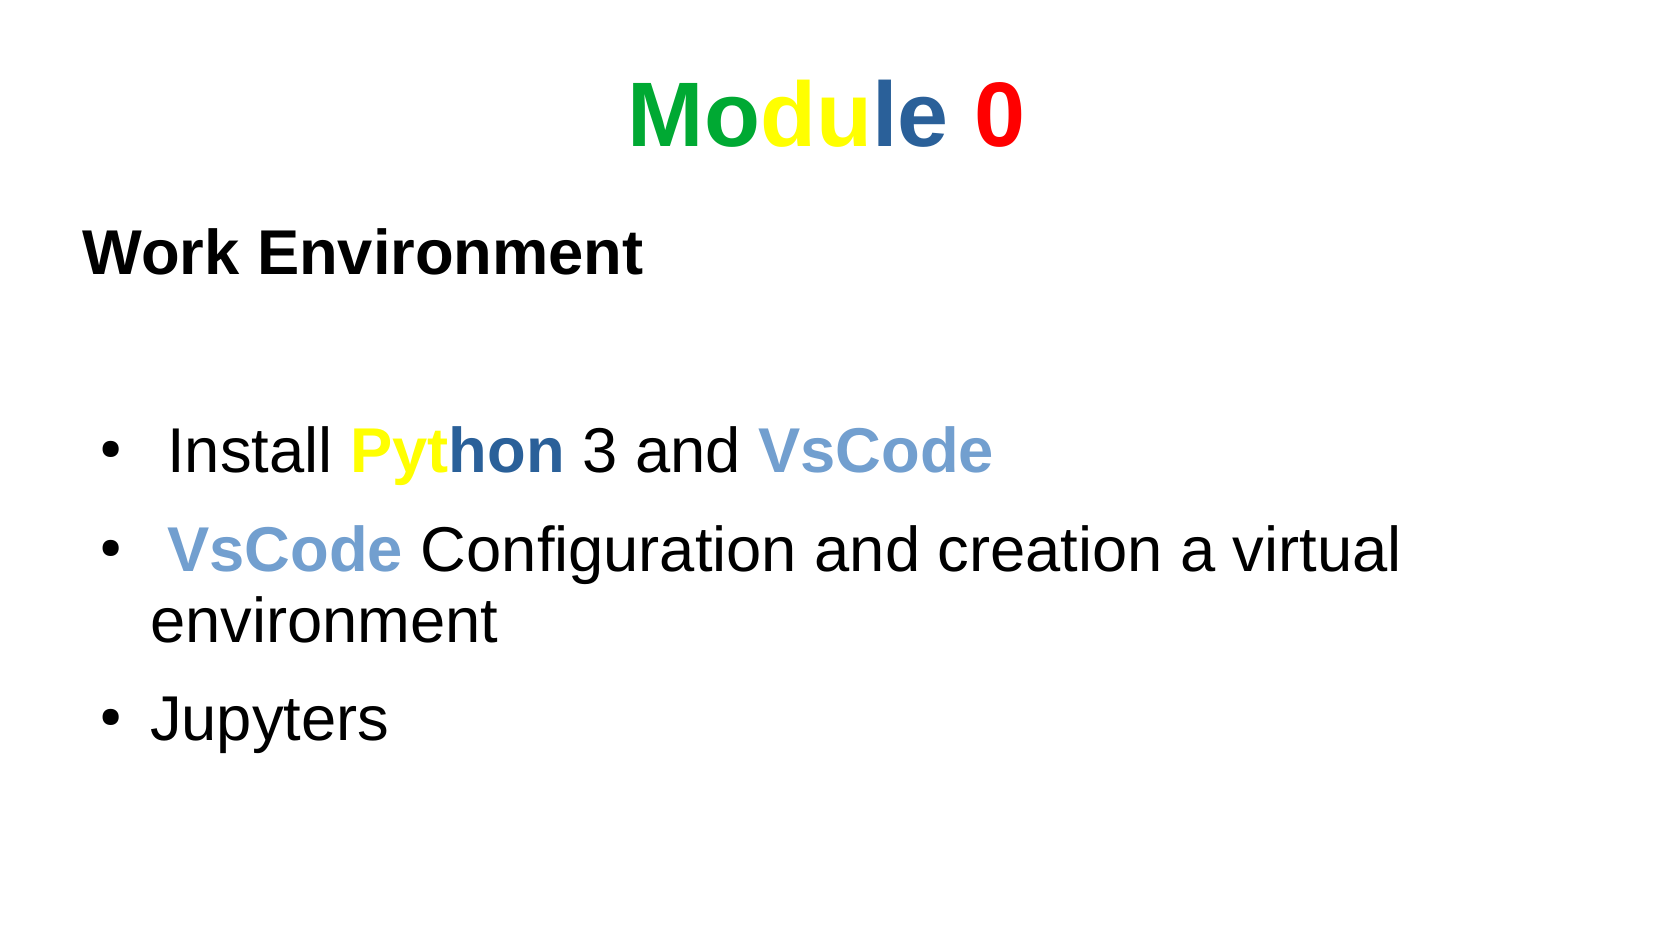

# Module 0
Work Environment
 Install Python 3 and VsCode
 VsCode Configuration and creation a virtual environment
Jupyters